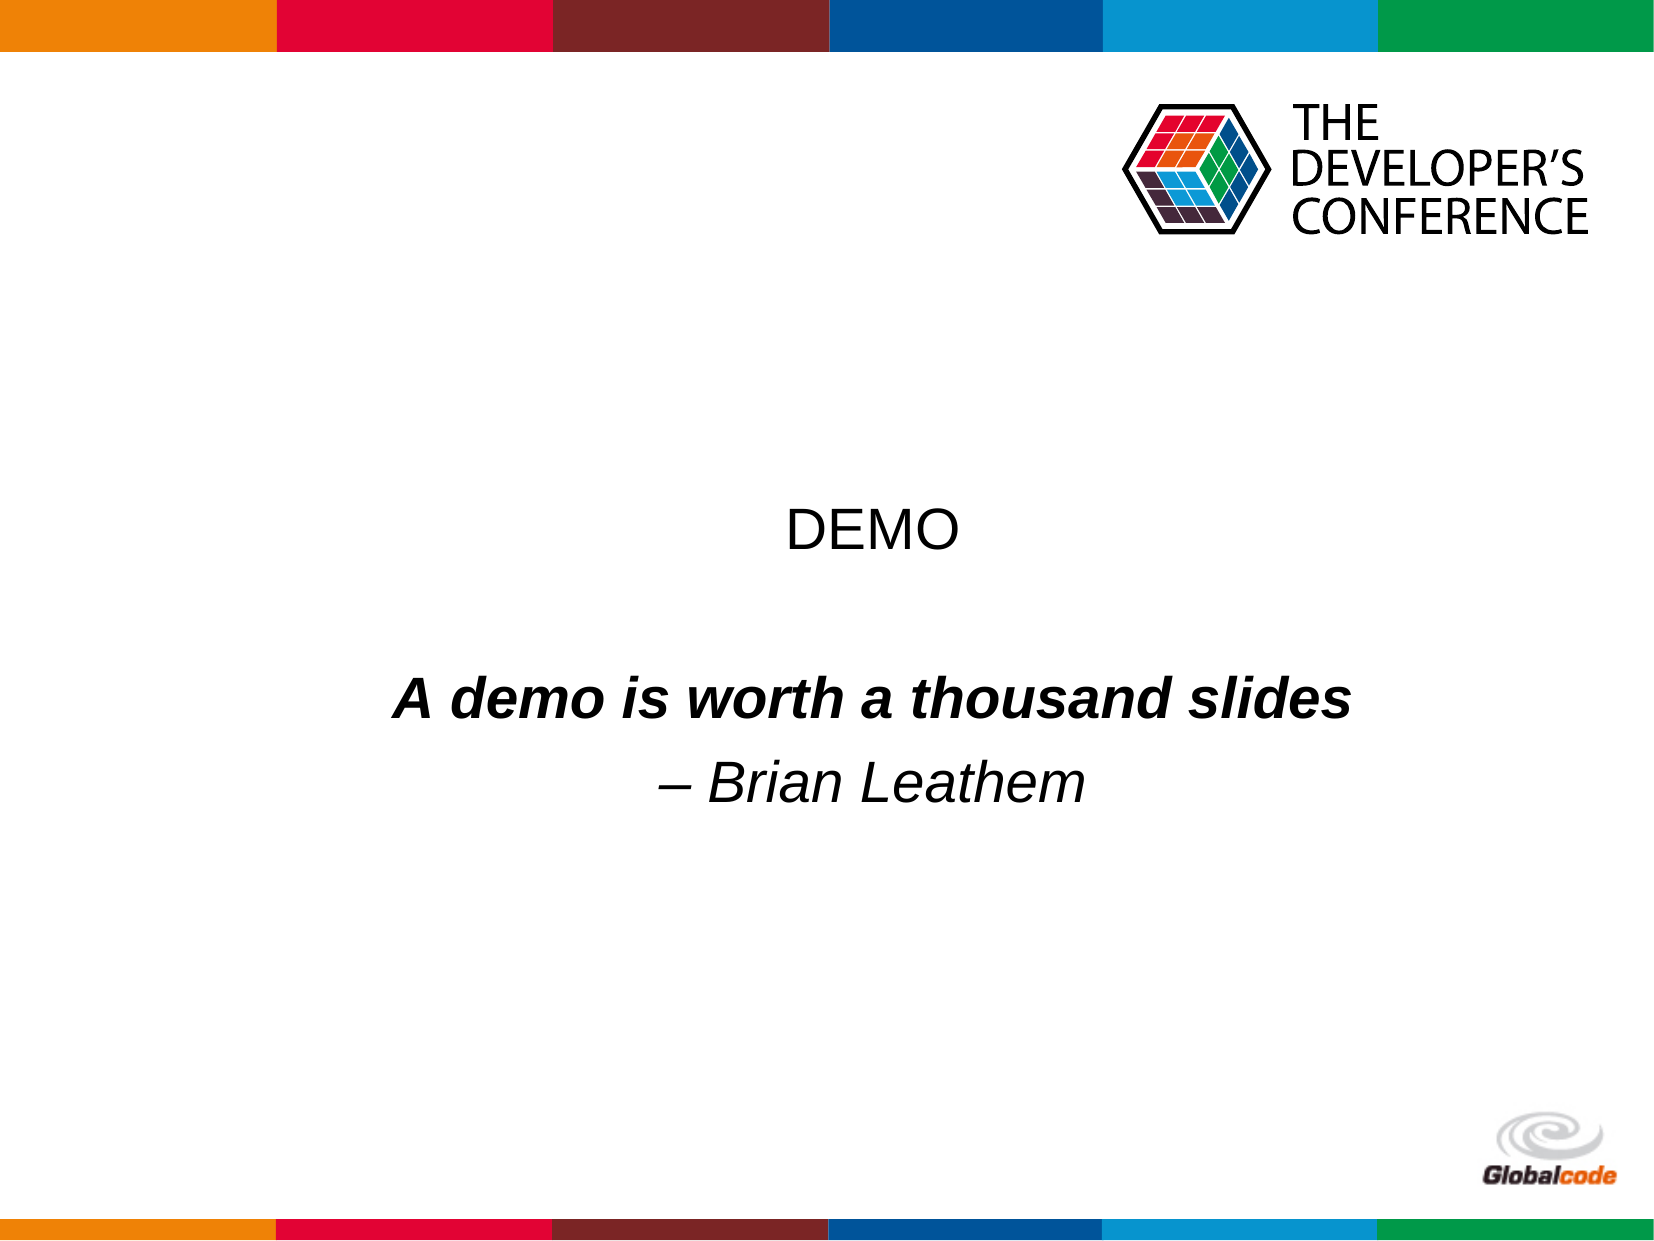

# DEMO
A demo is worth a thousand slides
– Brian Leathem